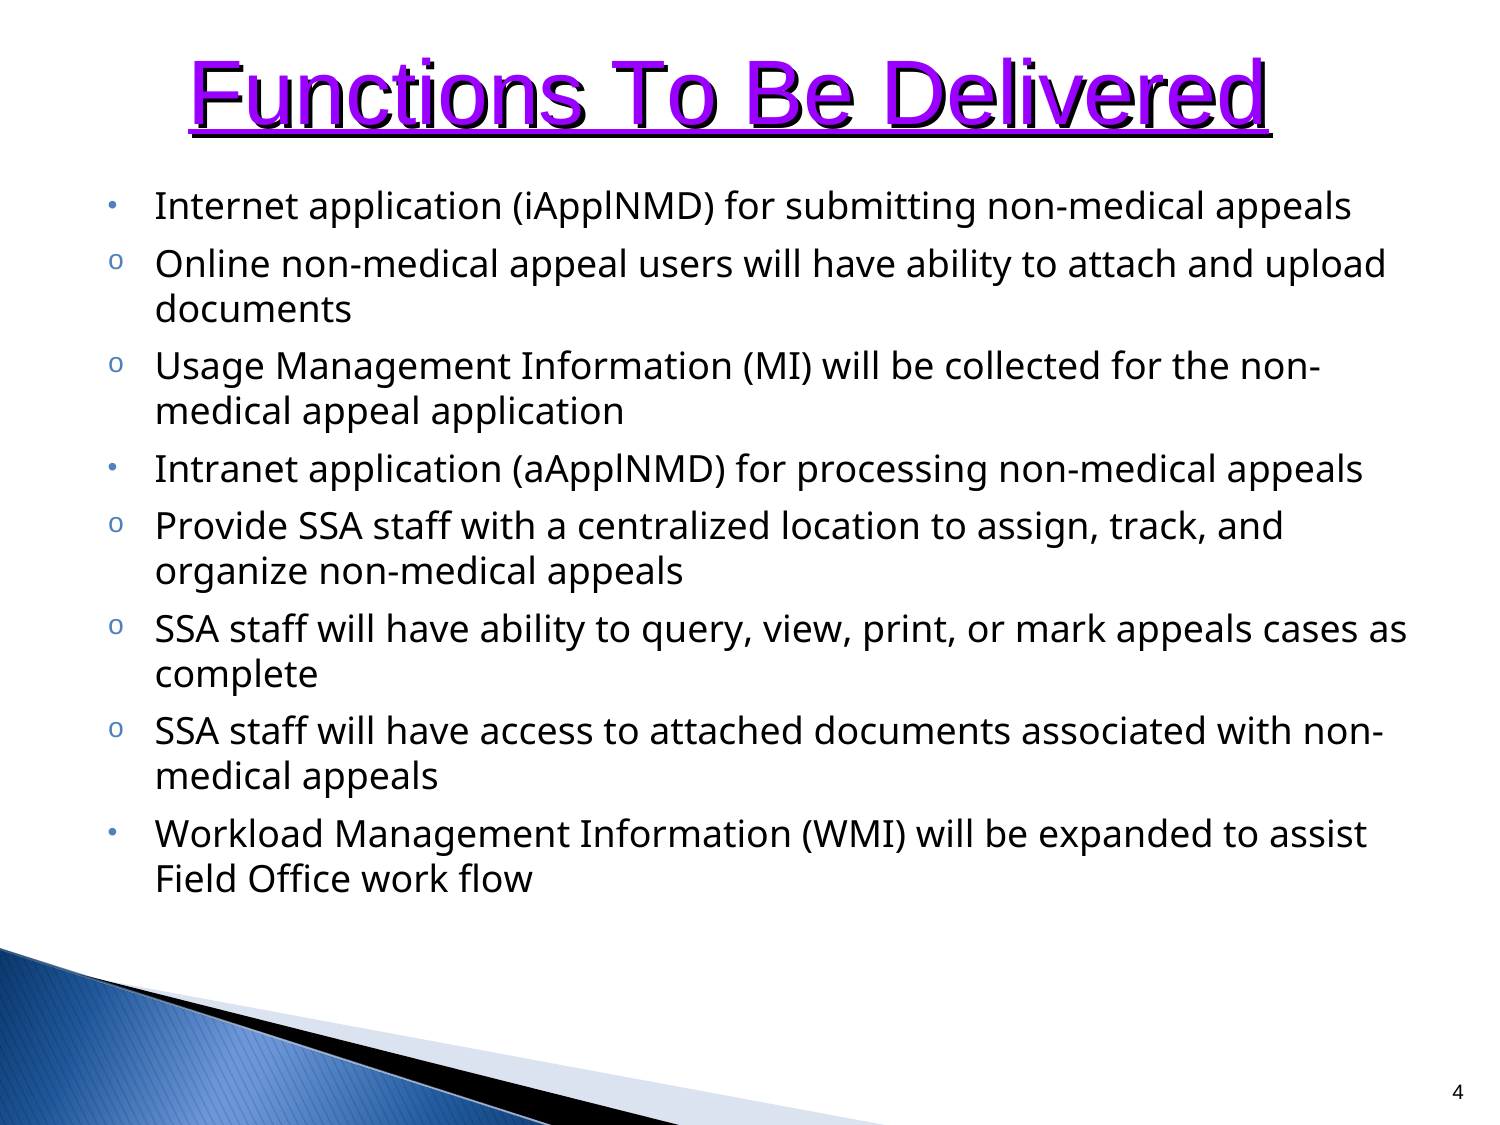

Functions To Be Delivered
# Internet application (iApplNMD) for submitting non-medical appeals
Online non-medical appeal users will have ability to attach and upload documents
Usage Management Information (MI) will be collected for the non-medical appeal application
Intranet application (aApplNMD) for processing non-medical appeals
Provide SSA staff with a centralized location to assign, track, and organize non-medical appeals
SSA staff will have ability to query, view, print, or mark appeals cases as complete
SSA staff will have access to attached documents associated with non-medical appeals
Workload Management Information (WMI) will be expanded to assist Field Office work flow